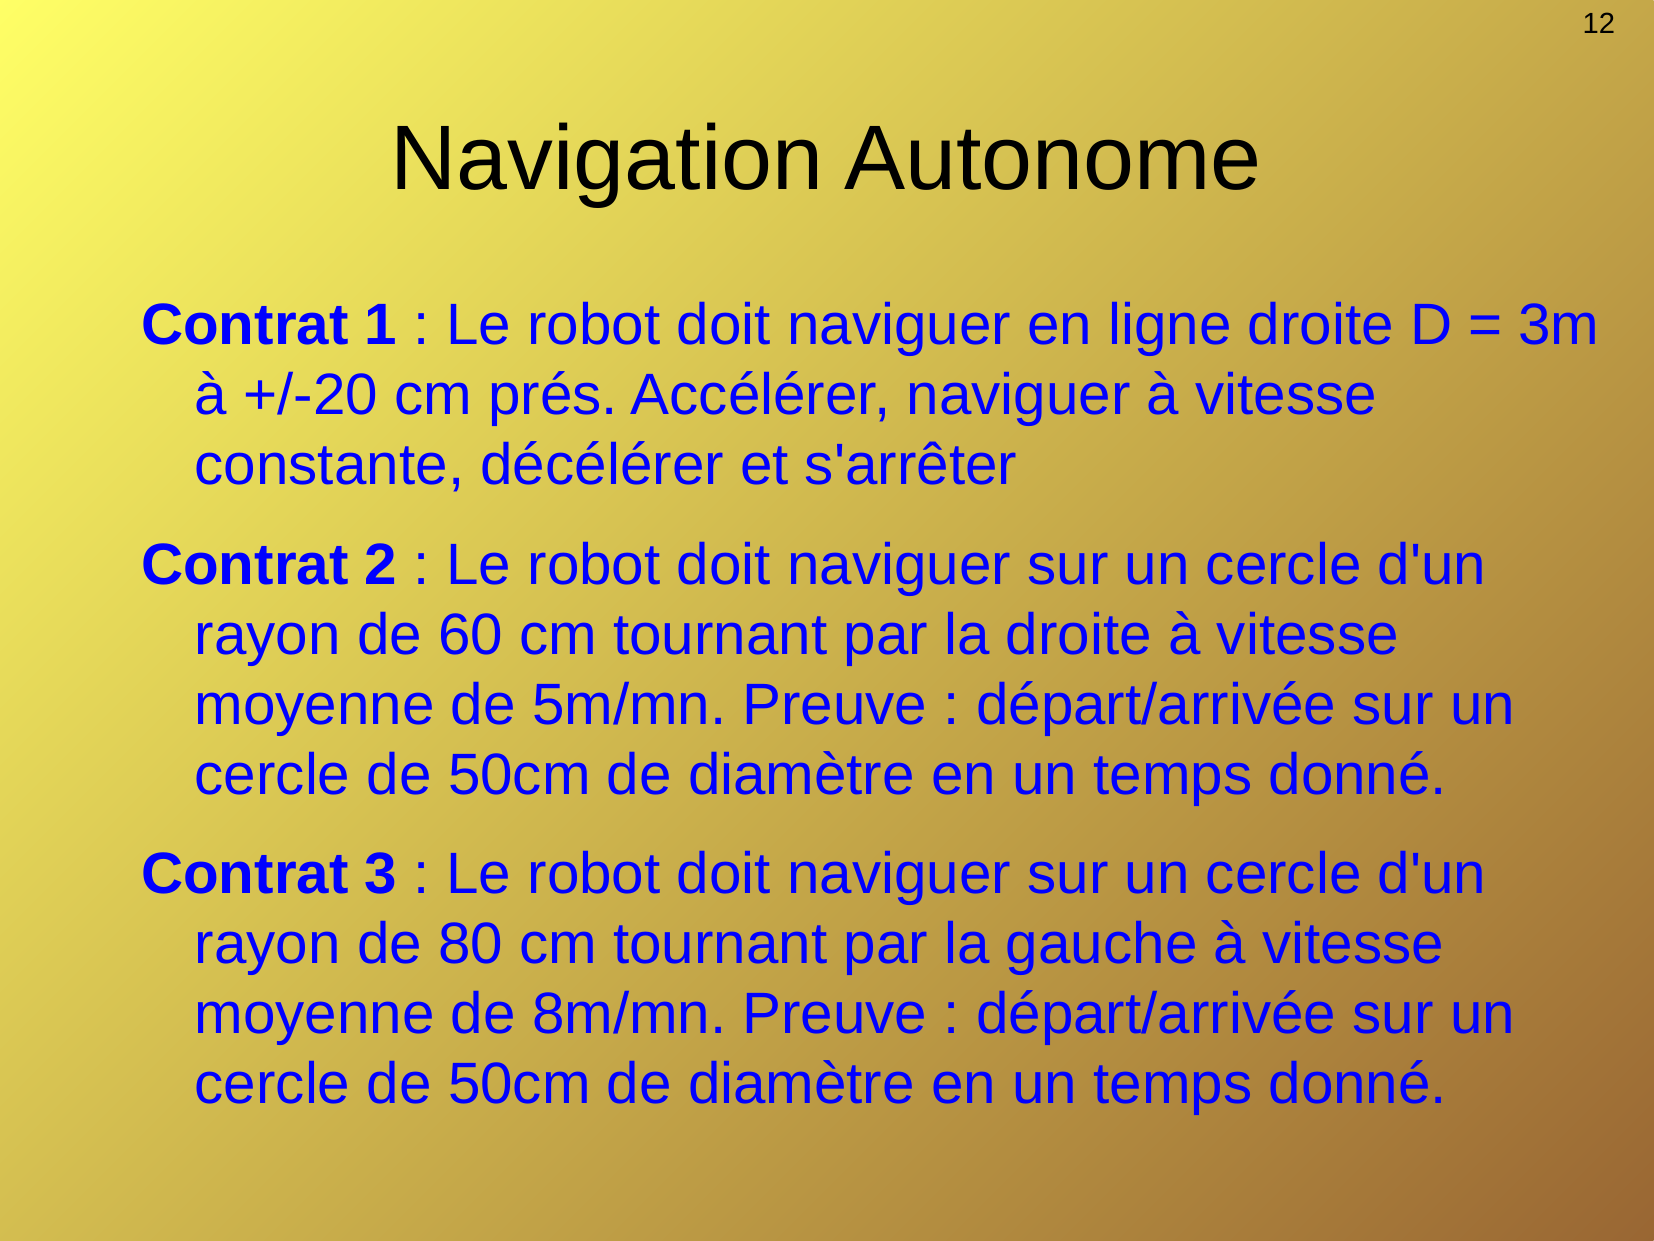

# Navigation Autonome
Contrat 1 : Le robot doit naviguer en ligne droite D = 3m à +/-20 cm prés. Accélérer, naviguer à vitesse constante, décélérer et s'arrêter
Contrat 2 : Le robot doit naviguer sur un cercle d'un rayon de 60 cm tournant par la droite à vitesse moyenne de 5m/mn. Preuve : départ/arrivée sur un cercle de 50cm de diamètre en un temps donné.
Contrat 3 : Le robot doit naviguer sur un cercle d'un rayon de 80 cm tournant par la gauche à vitesse moyenne de 8m/mn. Preuve : départ/arrivée sur un cercle de 50cm de diamètre en un temps donné.